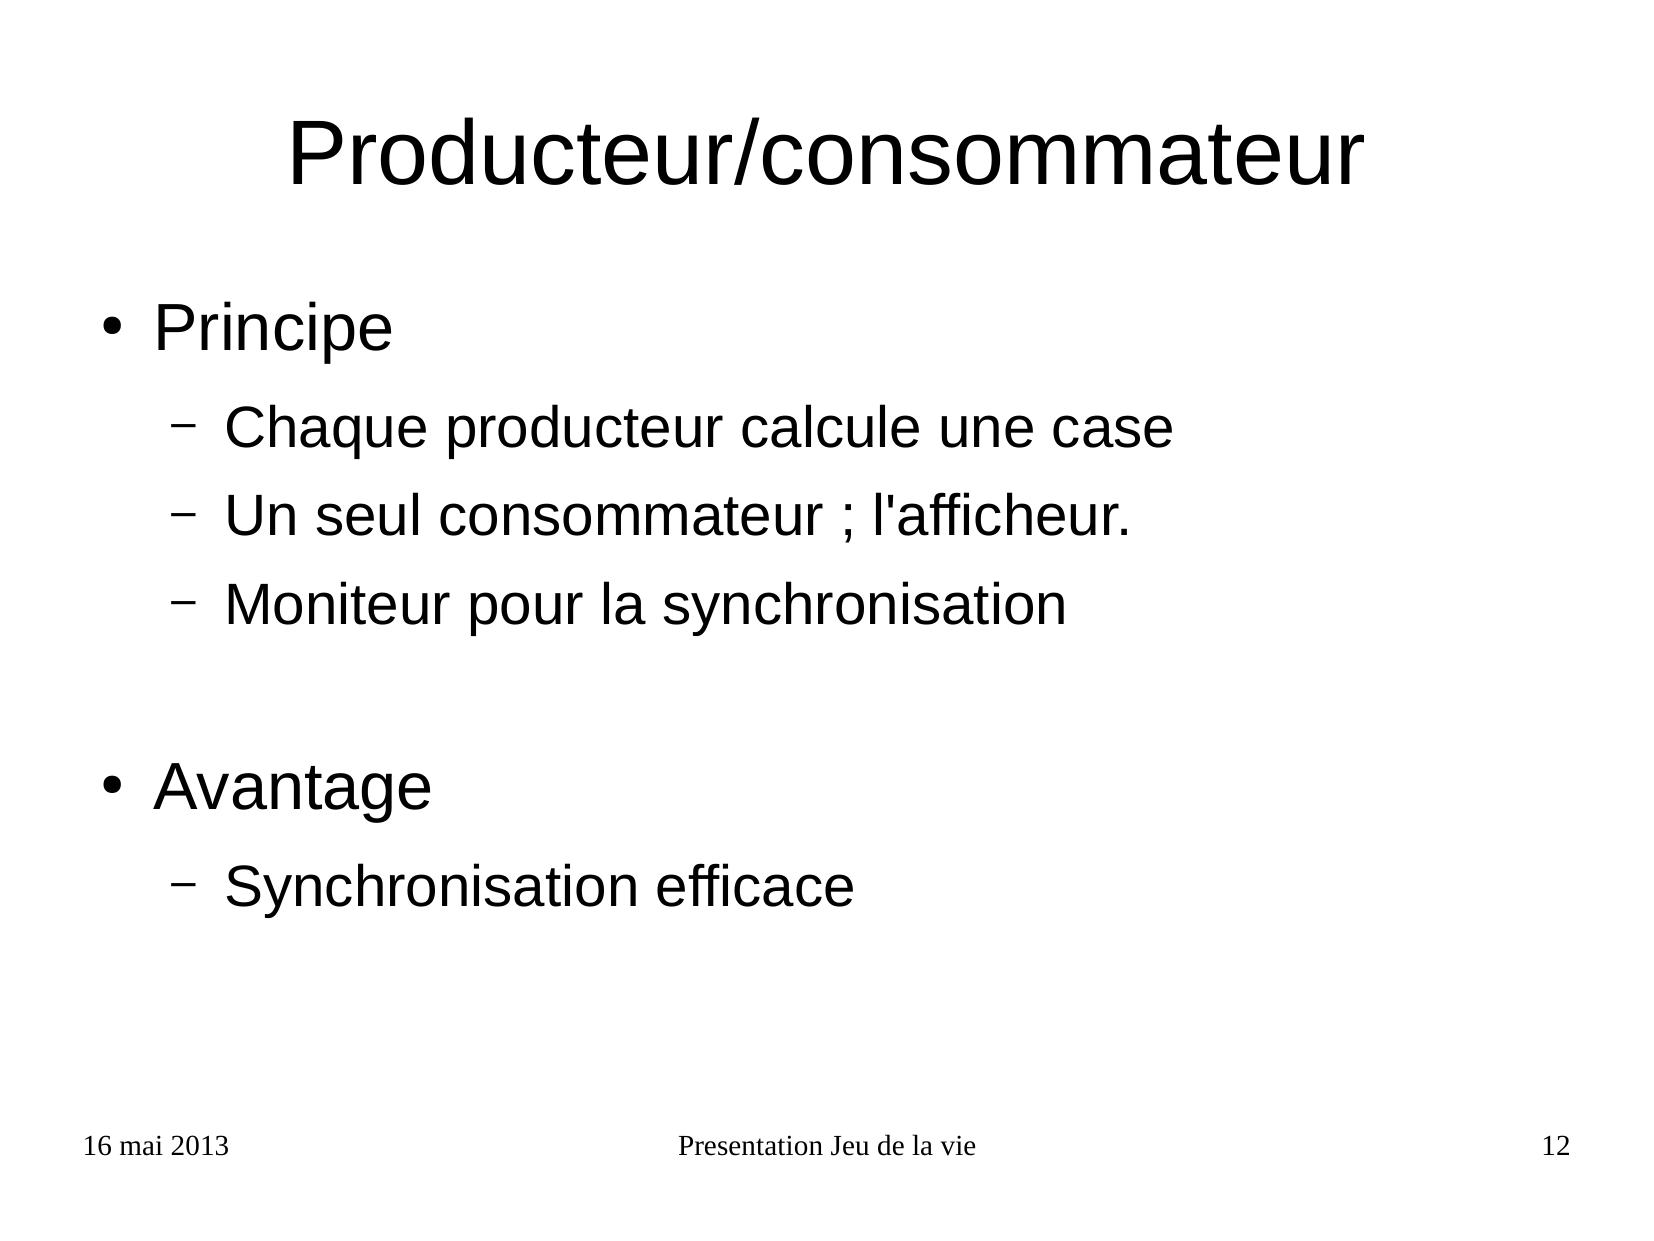

# Producteur/consommateur
Principe
Chaque producteur calcule une case
Un seul consommateur ; l'afficheur.
Moniteur pour la synchronisation
Avantage
Synchronisation efficace
16 mai 2013
Presentation Jeu de la vie
12